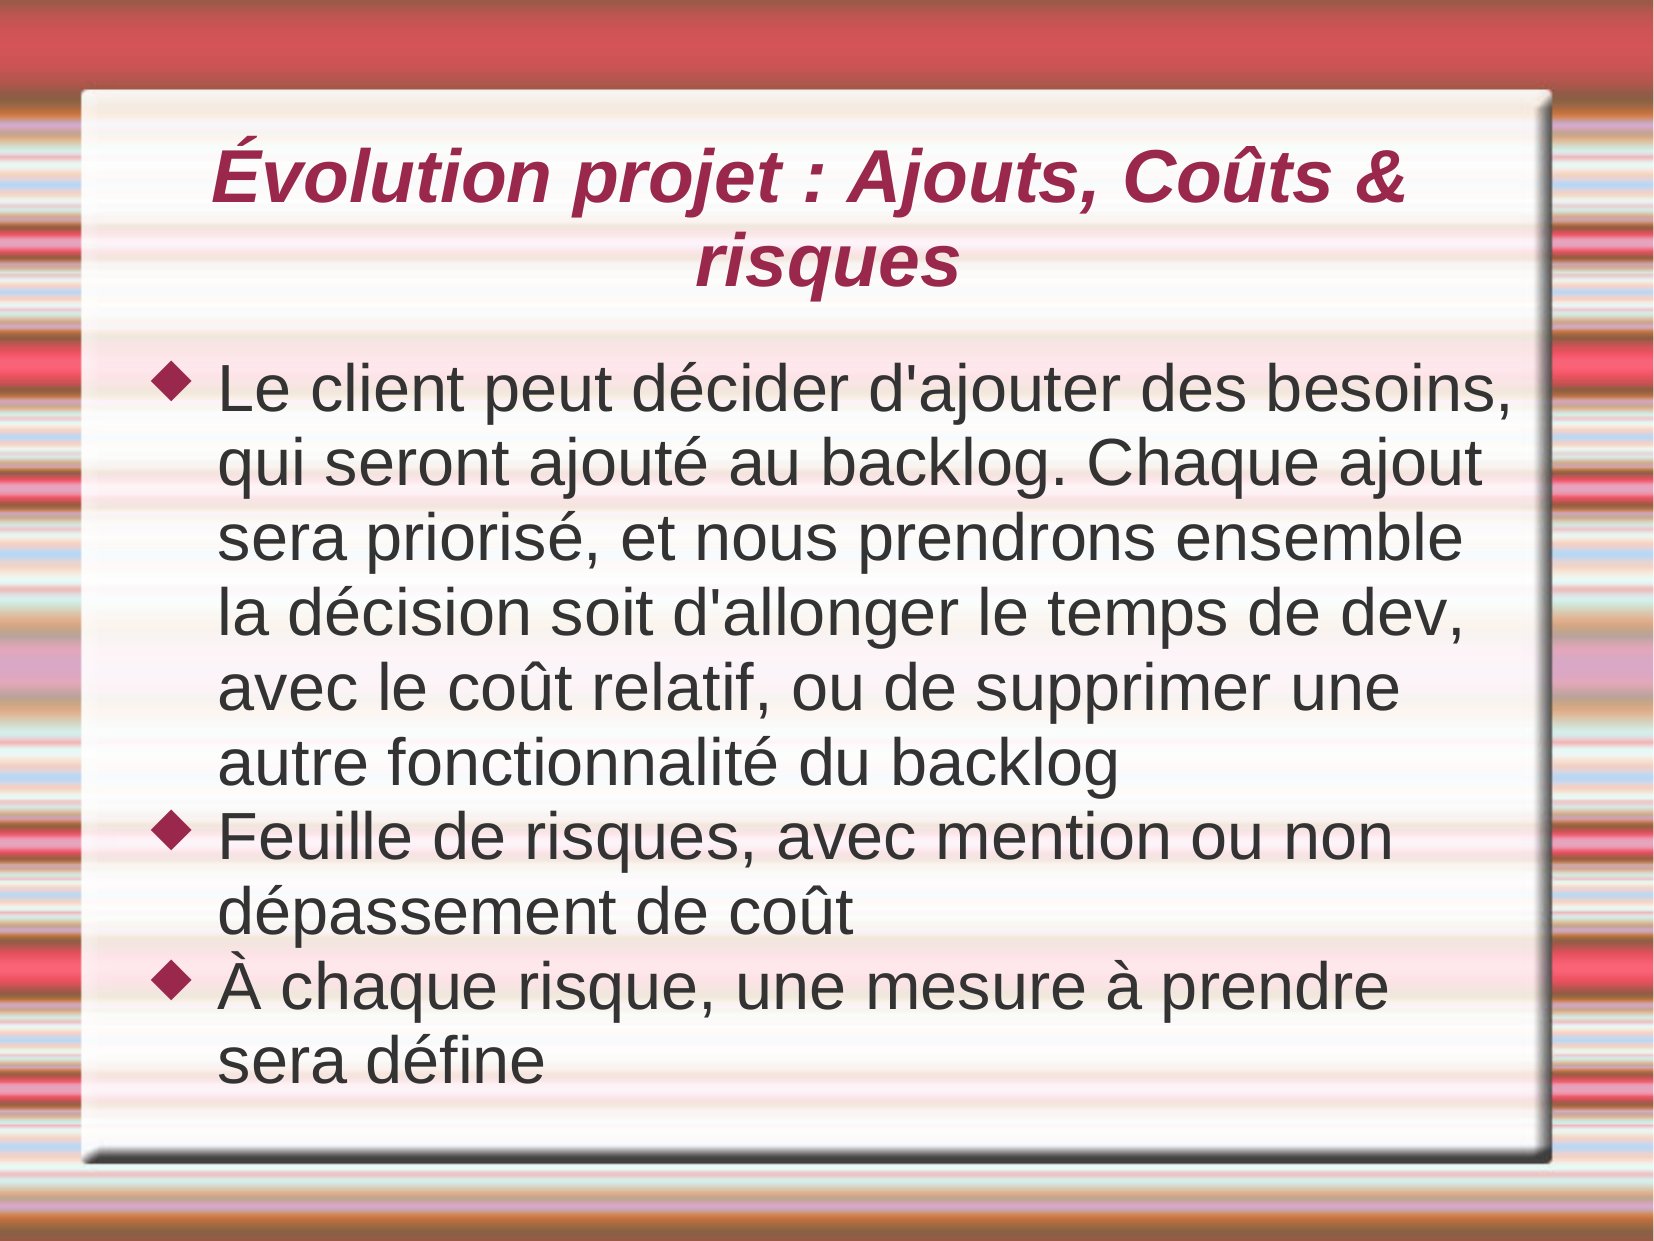

# Évolution projet : Ajouts, Coûts & risques
Le client peut décider d'ajouter des besoins, qui seront ajouté au backlog. Chaque ajout sera priorisé, et nous prendrons ensemble la décision soit d'allonger le temps de dev, avec le coût relatif, ou de supprimer une autre fonctionnalité du backlog
Feuille de risques, avec mention ou non dépassement de coût
À chaque risque, une mesure à prendre sera défine